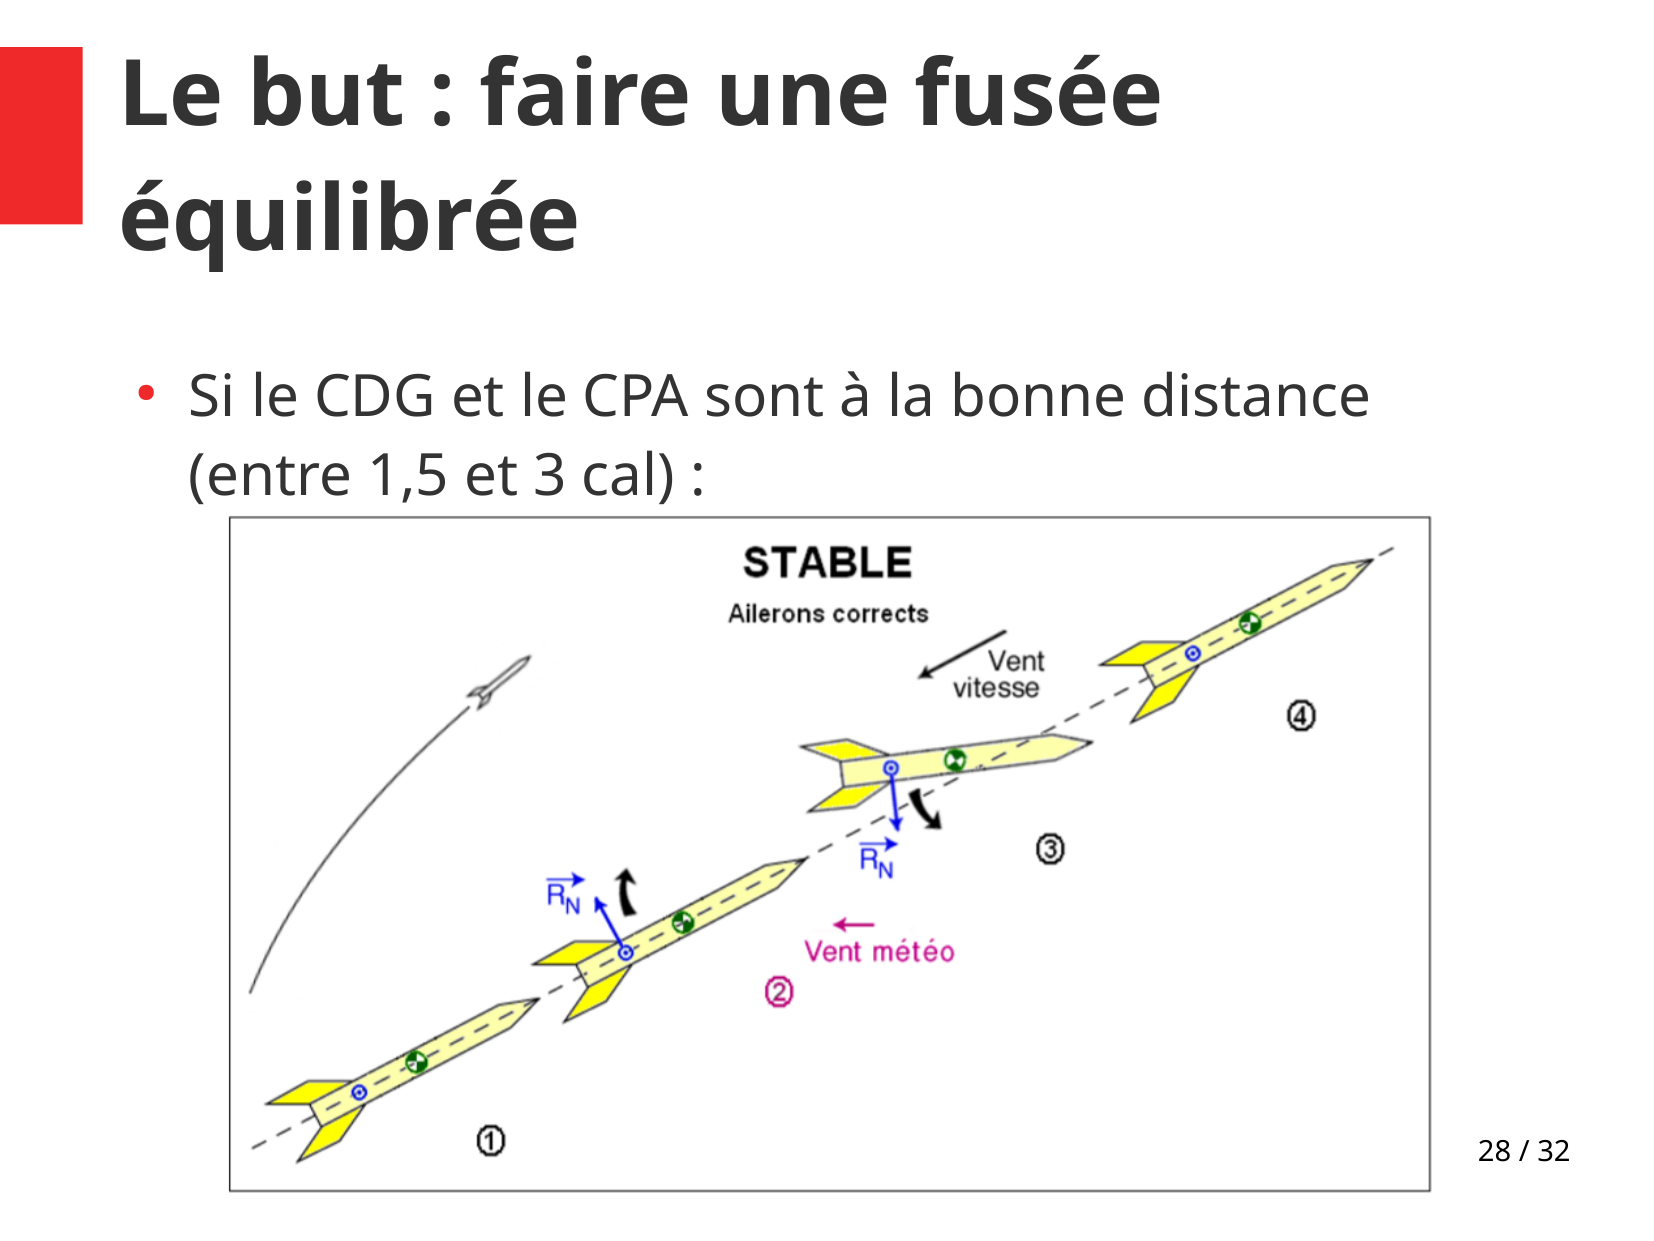

# Le but : faire une fusée équilibrée
Si le CDG et le CPA sont à la bonne distance (entre 1,5 et 3 cal) :
28